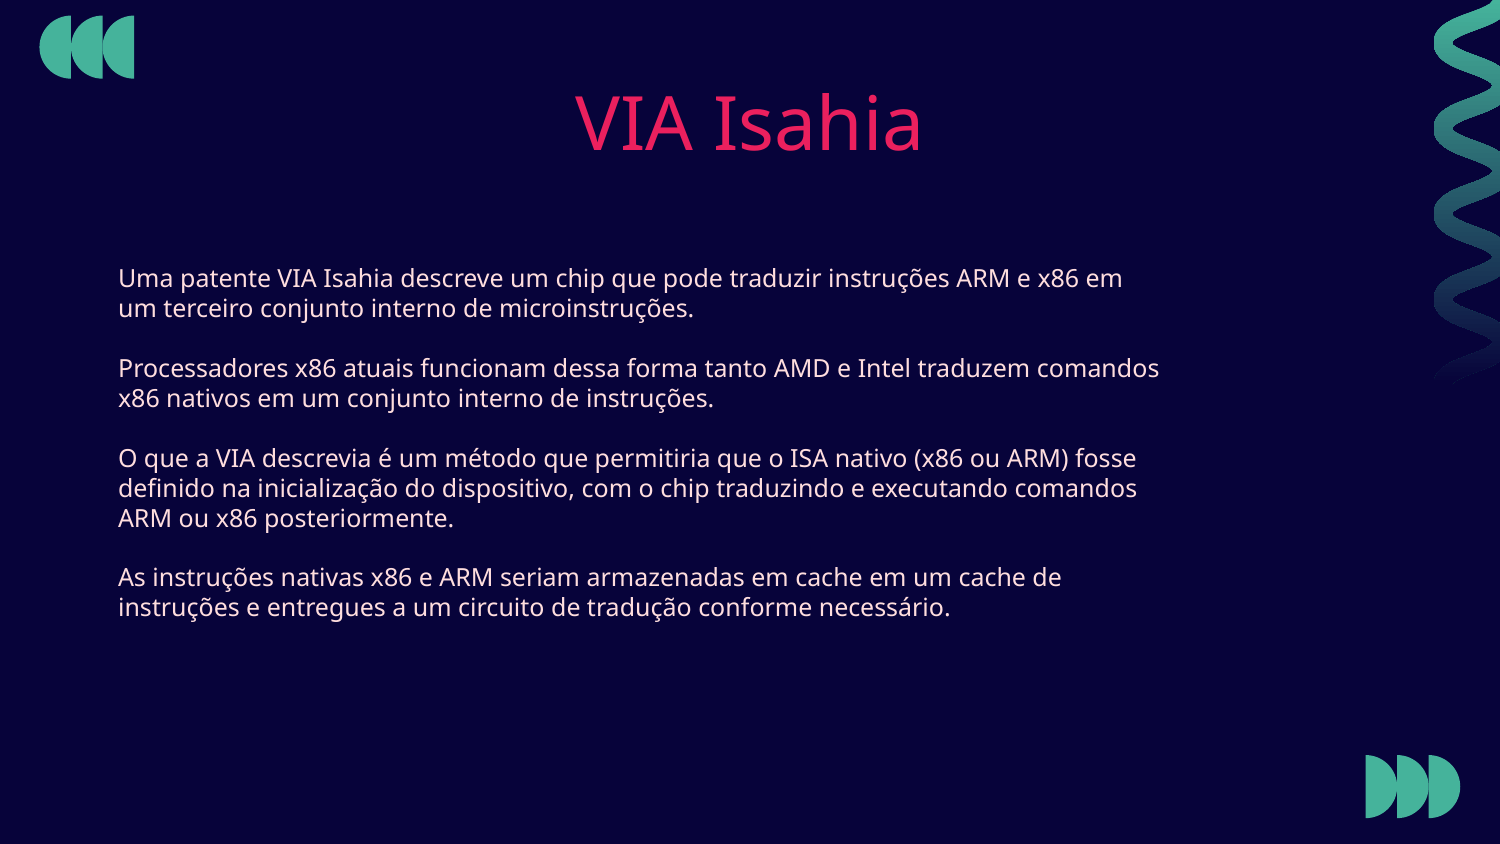

# VIA Isahia
Uma patente VIA Isahia descreve um chip que pode traduzir instruções ARM e x86 em um terceiro conjunto interno de microinstruções.
Processadores x86 atuais funcionam dessa forma tanto AMD e Intel traduzem comandos x86 nativos em um conjunto interno de instruções.
O que a VIA descrevia é ​​um método que permitiria que o ISA nativo (x86 ou ARM) fosse definido na inicialização do dispositivo, com o chip traduzindo e executando comandos ARM ou x86 posteriormente.
As instruções nativas x86 e ARM seriam armazenadas em cache em um cache de instruções e entregues a um circuito de tradução conforme necessário.